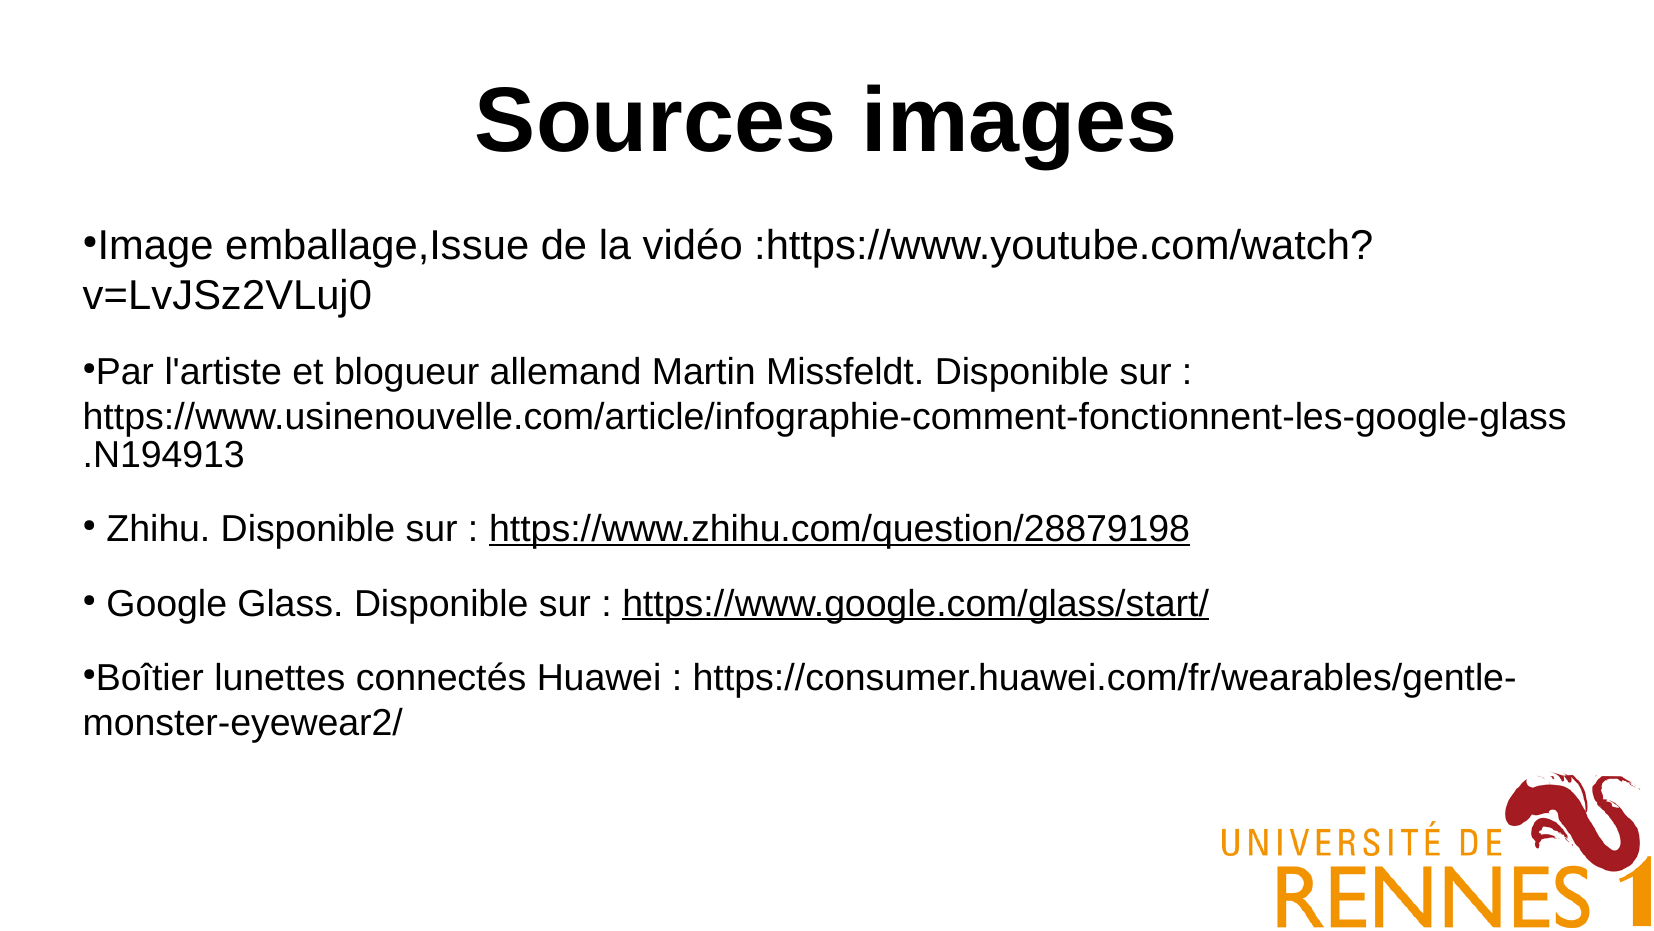

# Sources images
Image emballage,Issue de la vidéo :https://www.youtube.com/watch?v=LvJSz2VLuj0
Par l'artiste et blogueur allemand Martin Missfeldt. Disponible sur : https://www.usinenouvelle.com/article/infographie-comment-fonctionnent-les-google-glass.N194913
 Zhihu. Disponible sur : https://www.zhihu.com/question/28879198
 Google Glass. Disponible sur : https://www.google.com/glass/start/
Boîtier lunettes connectés Huawei : https://consumer.huawei.com/fr/wearables/gentle-monster-eyewear2/